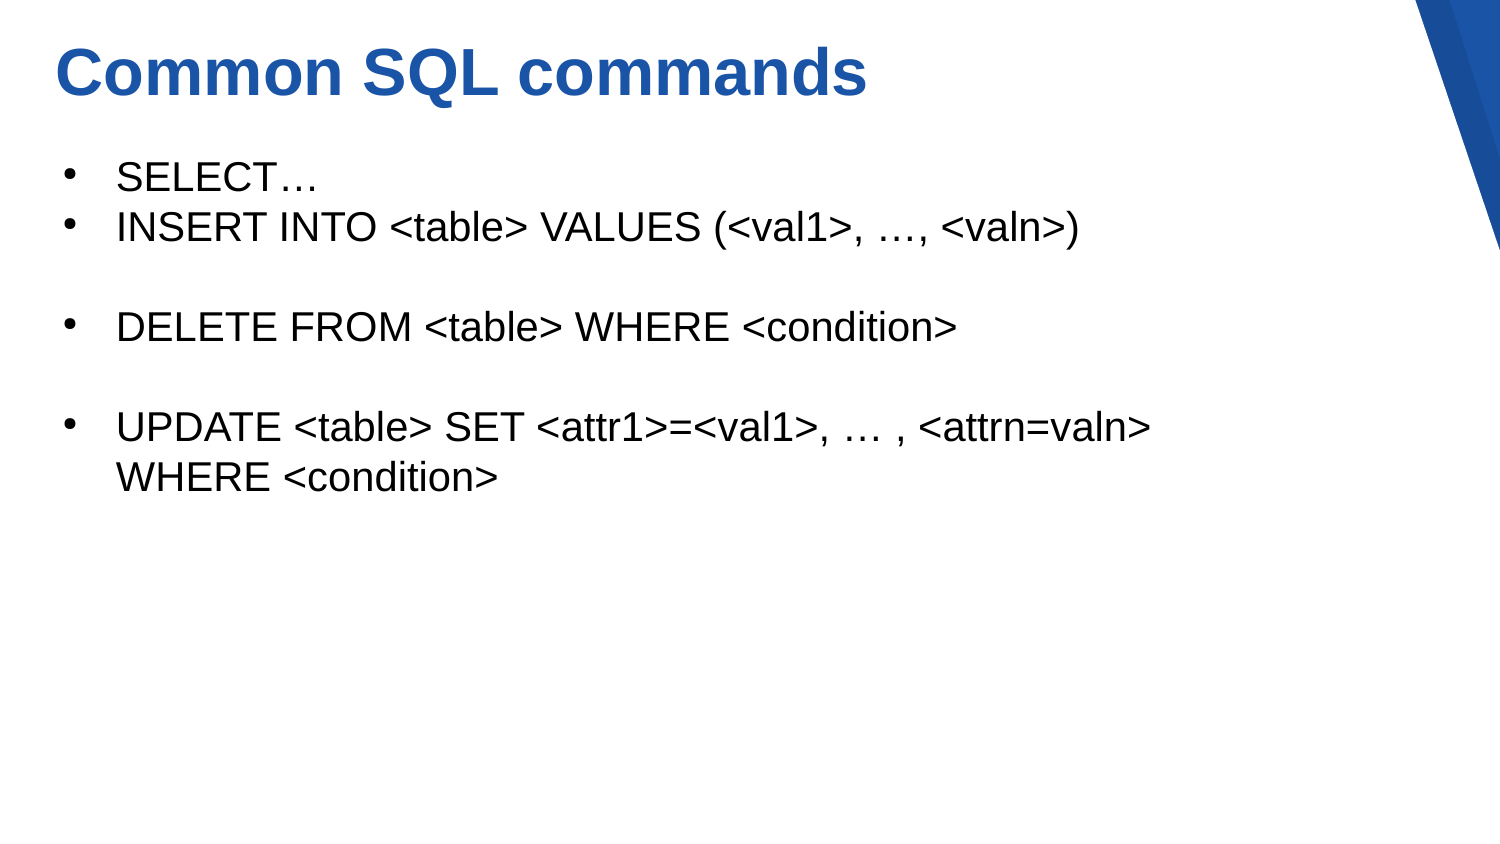

# Common SQL commands
SELECT…
INSERT INTO <table> VALUES (<val1>, …, <valn>)
DELETE FROM <table> WHERE <condition>
UPDATE <table> SET <attr1>=<val1>, … , <attrn=valn>
WHERE <condition>